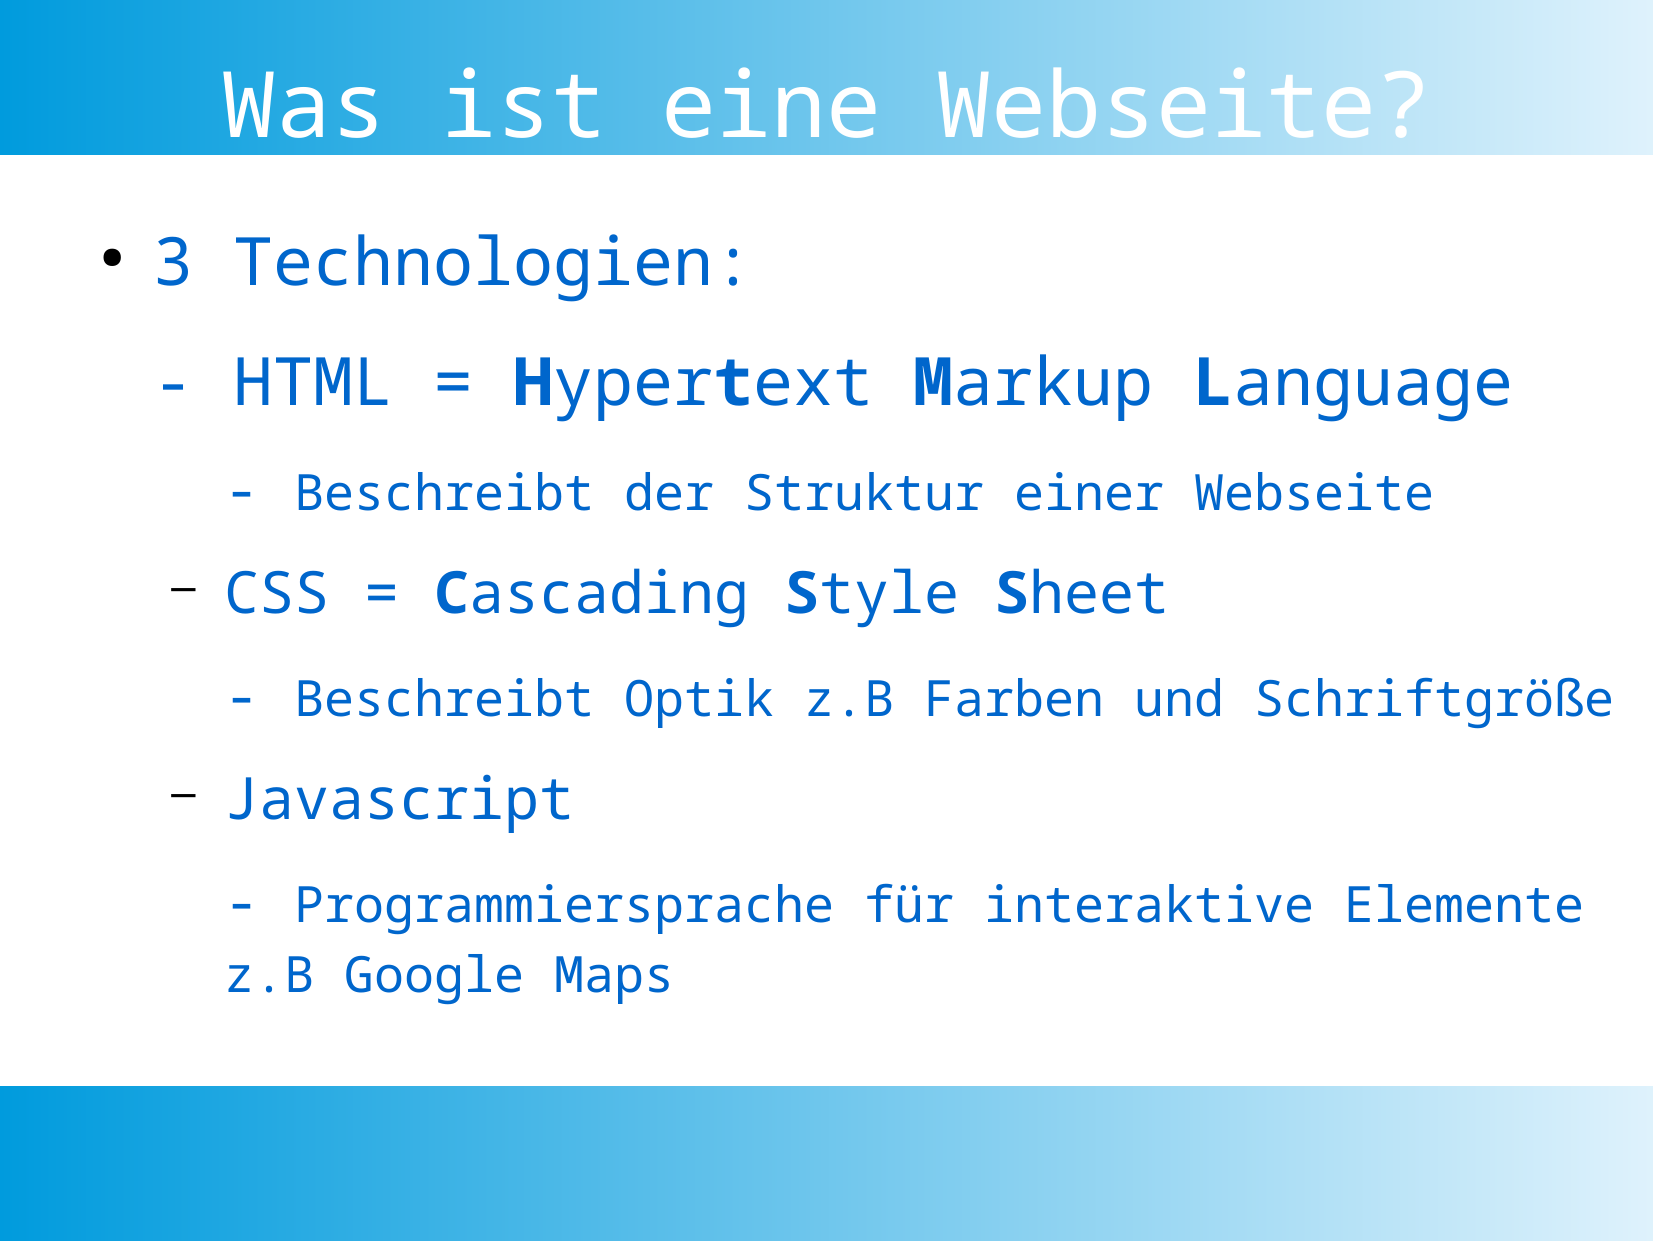

# Was ist eine Webseite?
3 Technologien:
- HTML = Hypertext Markup Language
- Beschreibt der Struktur einer Webseite
CSS = Cascading Style Sheet
- Beschreibt Optik z.B Farben und Schriftgröße
Javascript
- Programmiersprache für interaktive Elemente z.B Google Maps